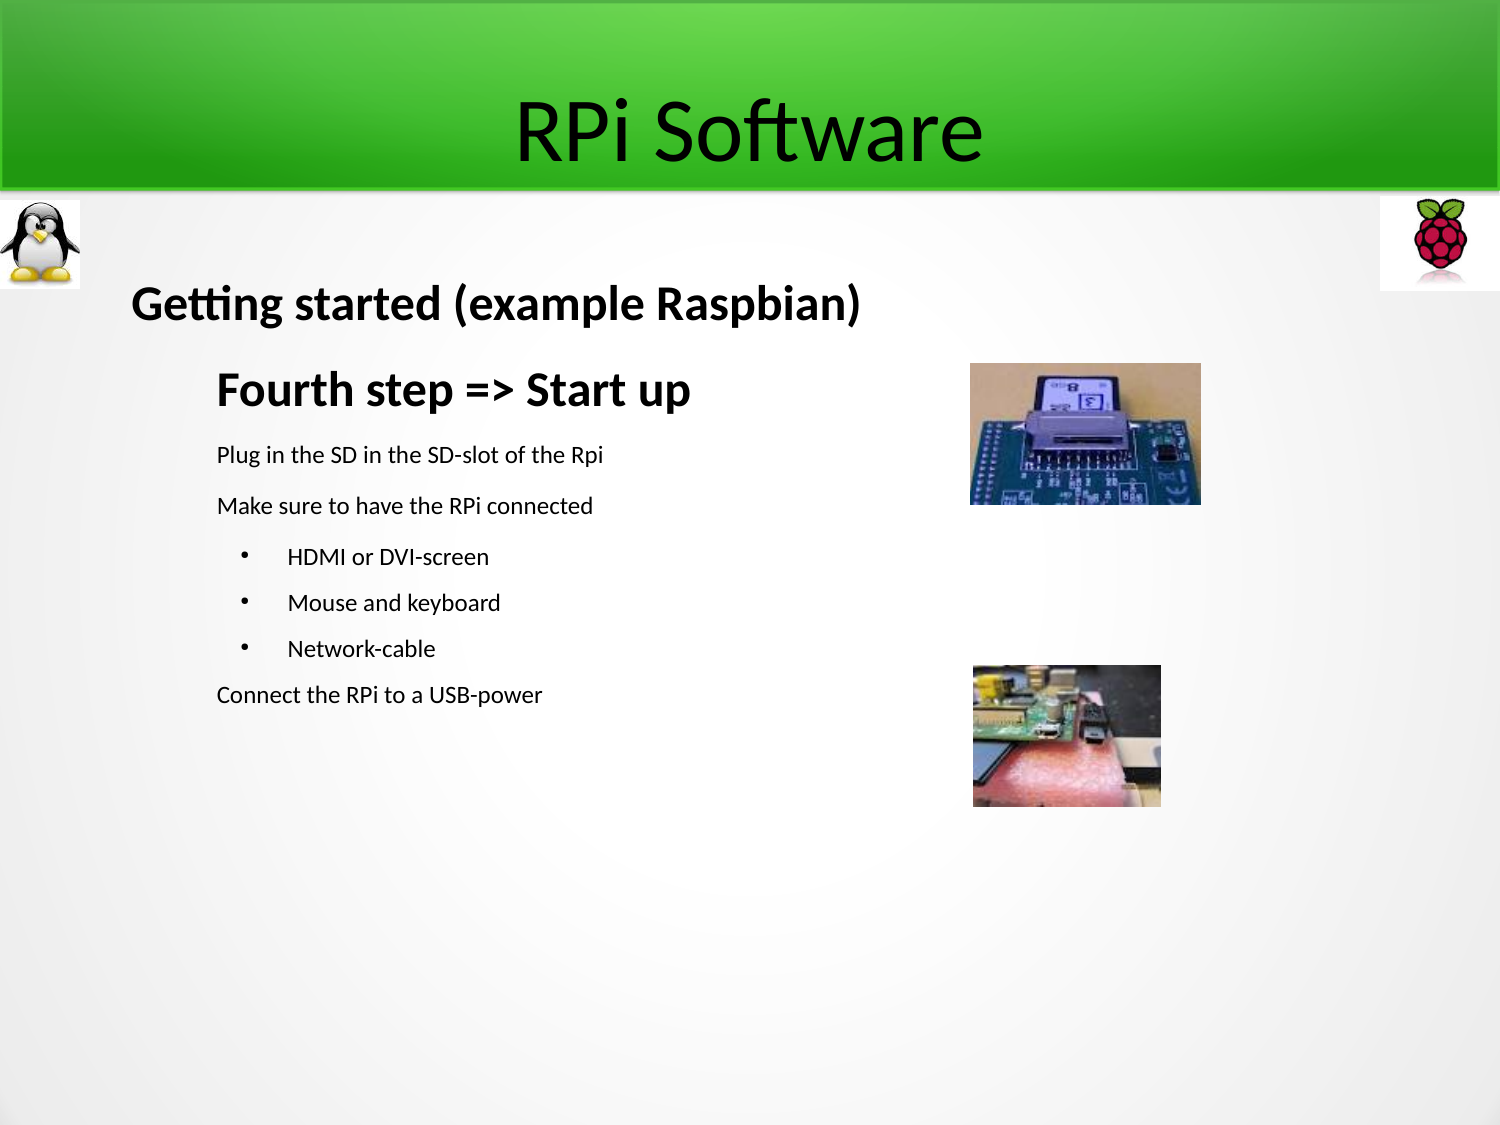

# RPi Software
Getting started (example Raspbian)
Fourth step => Start up
Plug in the SD in the SD-slot of the Rpi
Make sure to have the RPi connected
HDMI or DVI-screen
Mouse and keyboard
Network-cable
Connect the RPi to a USB-power